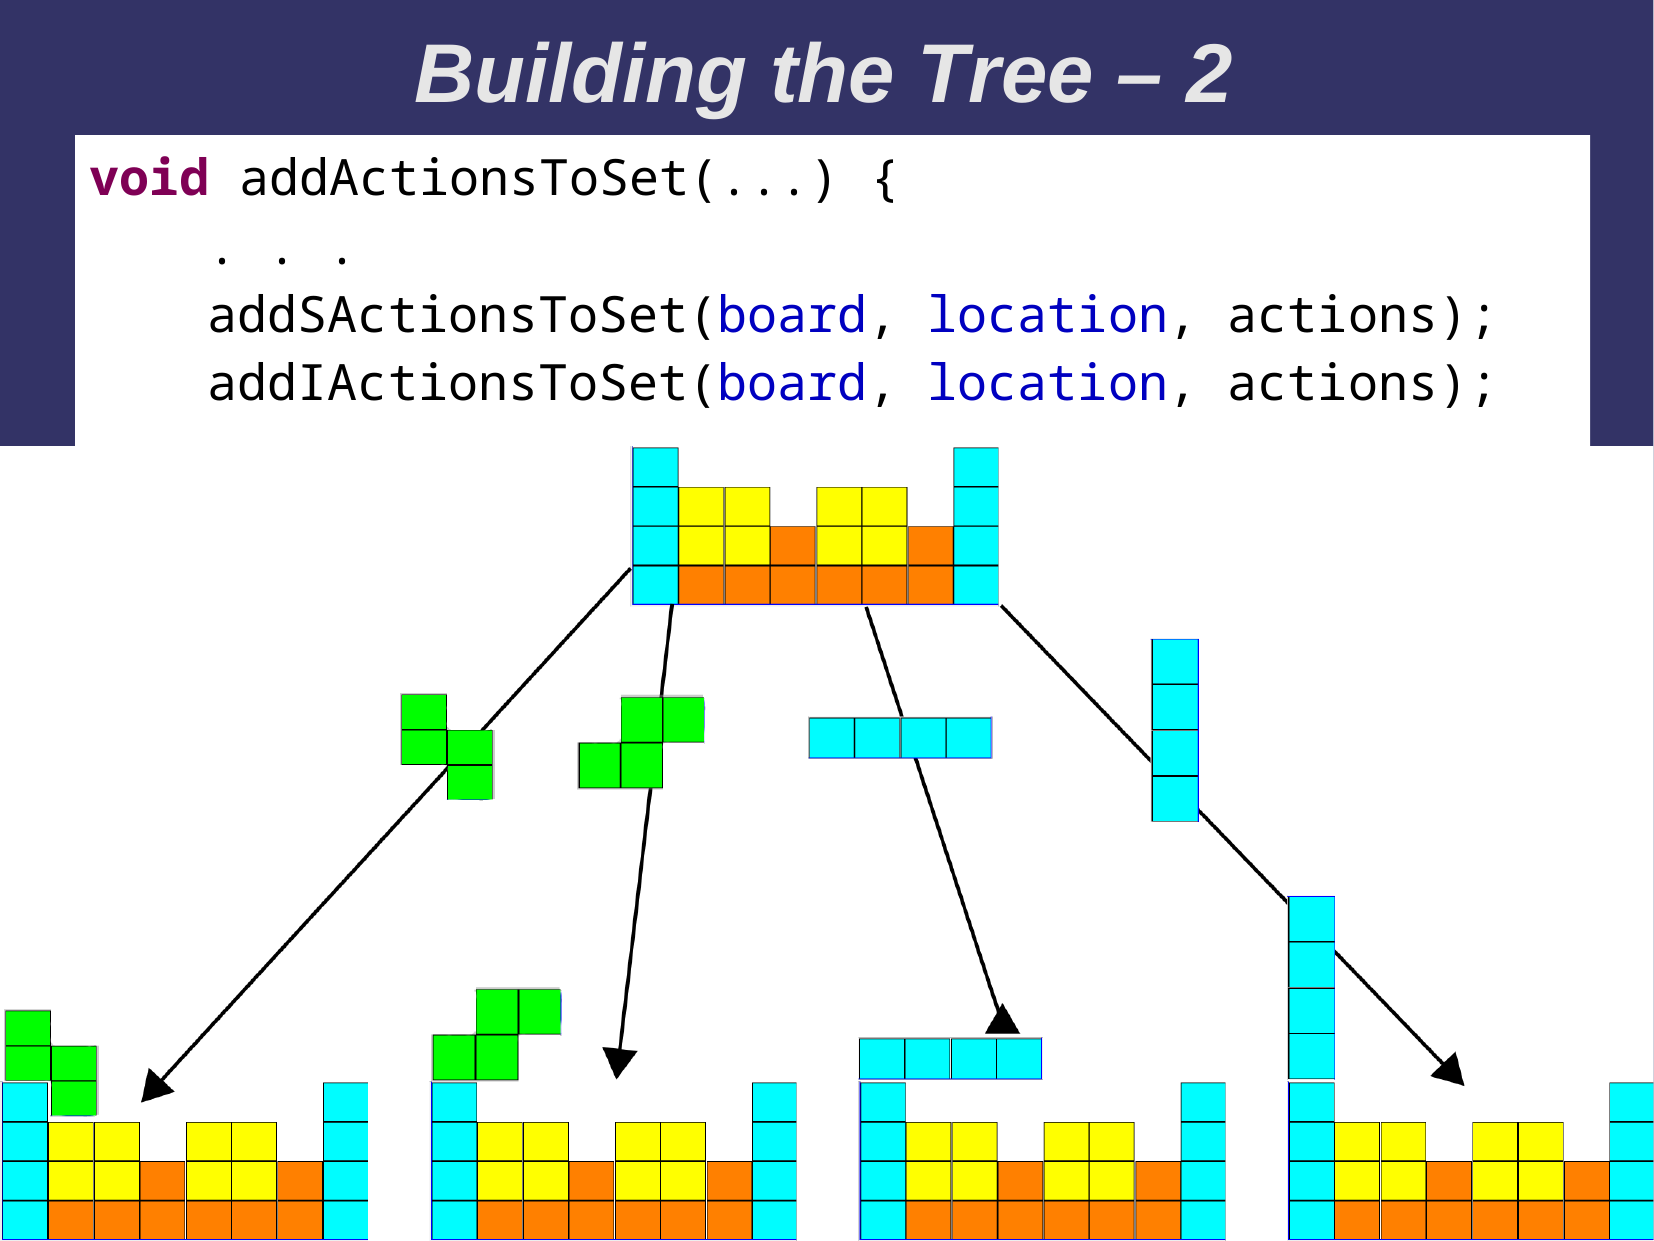

# Building the Tree – 2
void addActionsToSet(...) {
	. . .
	addSActionsToSet(board, location, actions);
	addIActionsToSet(board, location, actions);
	. . .